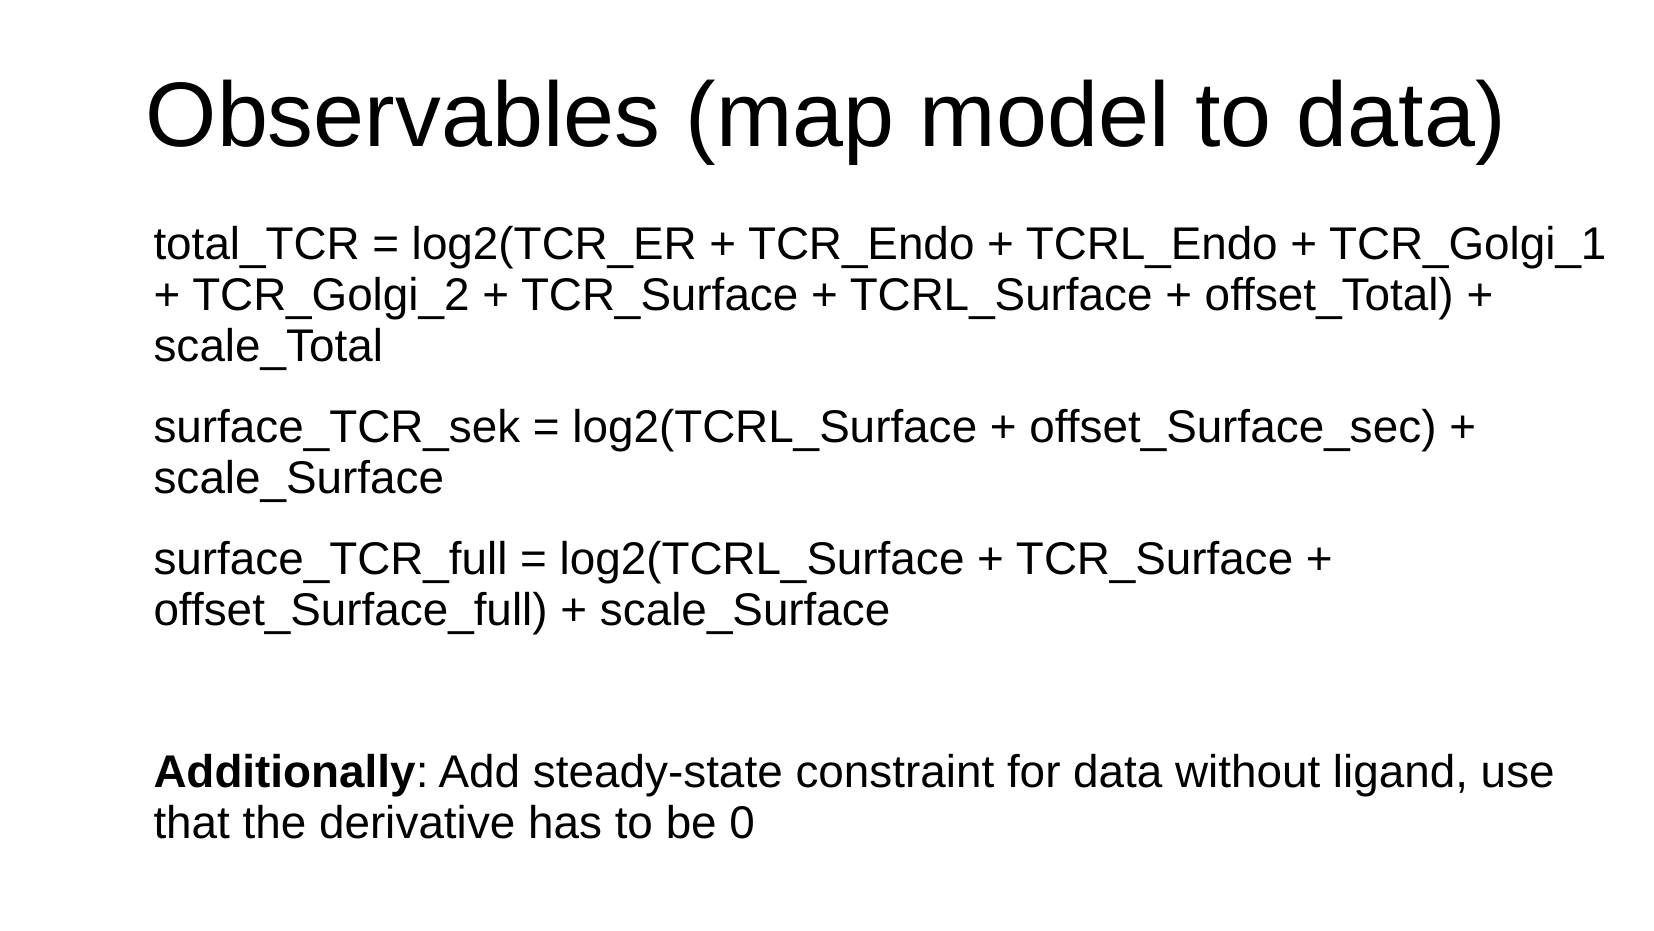

# Observables (map model to data)
total_TCR = log2(TCR_ER + TCR_Endo + TCRL_Endo + TCR_Golgi_1 + TCR_Golgi_2 + TCR_Surface + TCRL_Surface + offset_Total) + scale_Total
surface_TCR_sek = log2(TCRL_Surface + offset_Surface_sec) + scale_Surface
surface_TCR_full = log2(TCRL_Surface + TCR_Surface + offset_Surface_full) + scale_Surface
Additionally: Add steady-state constraint for data without ligand, use that the derivative has to be 0